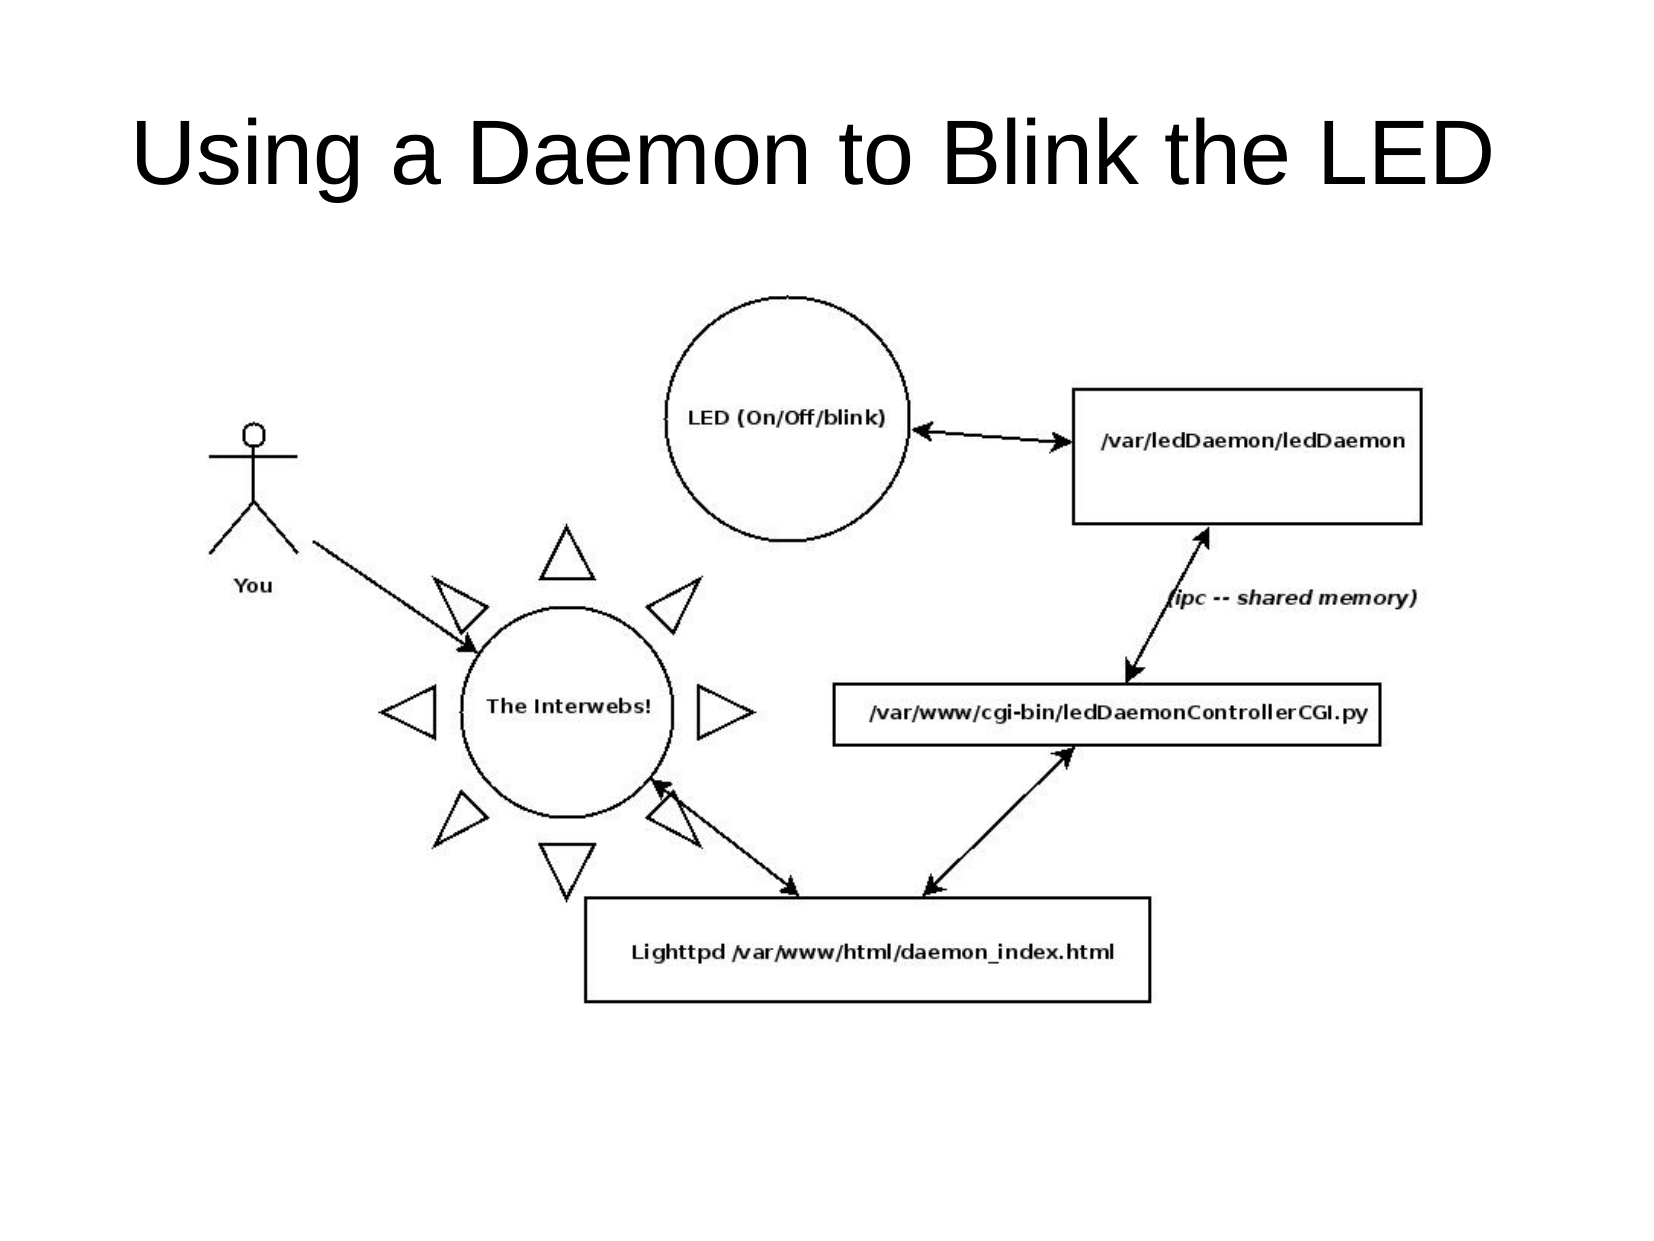

# Using a Daemon to Blink the LED